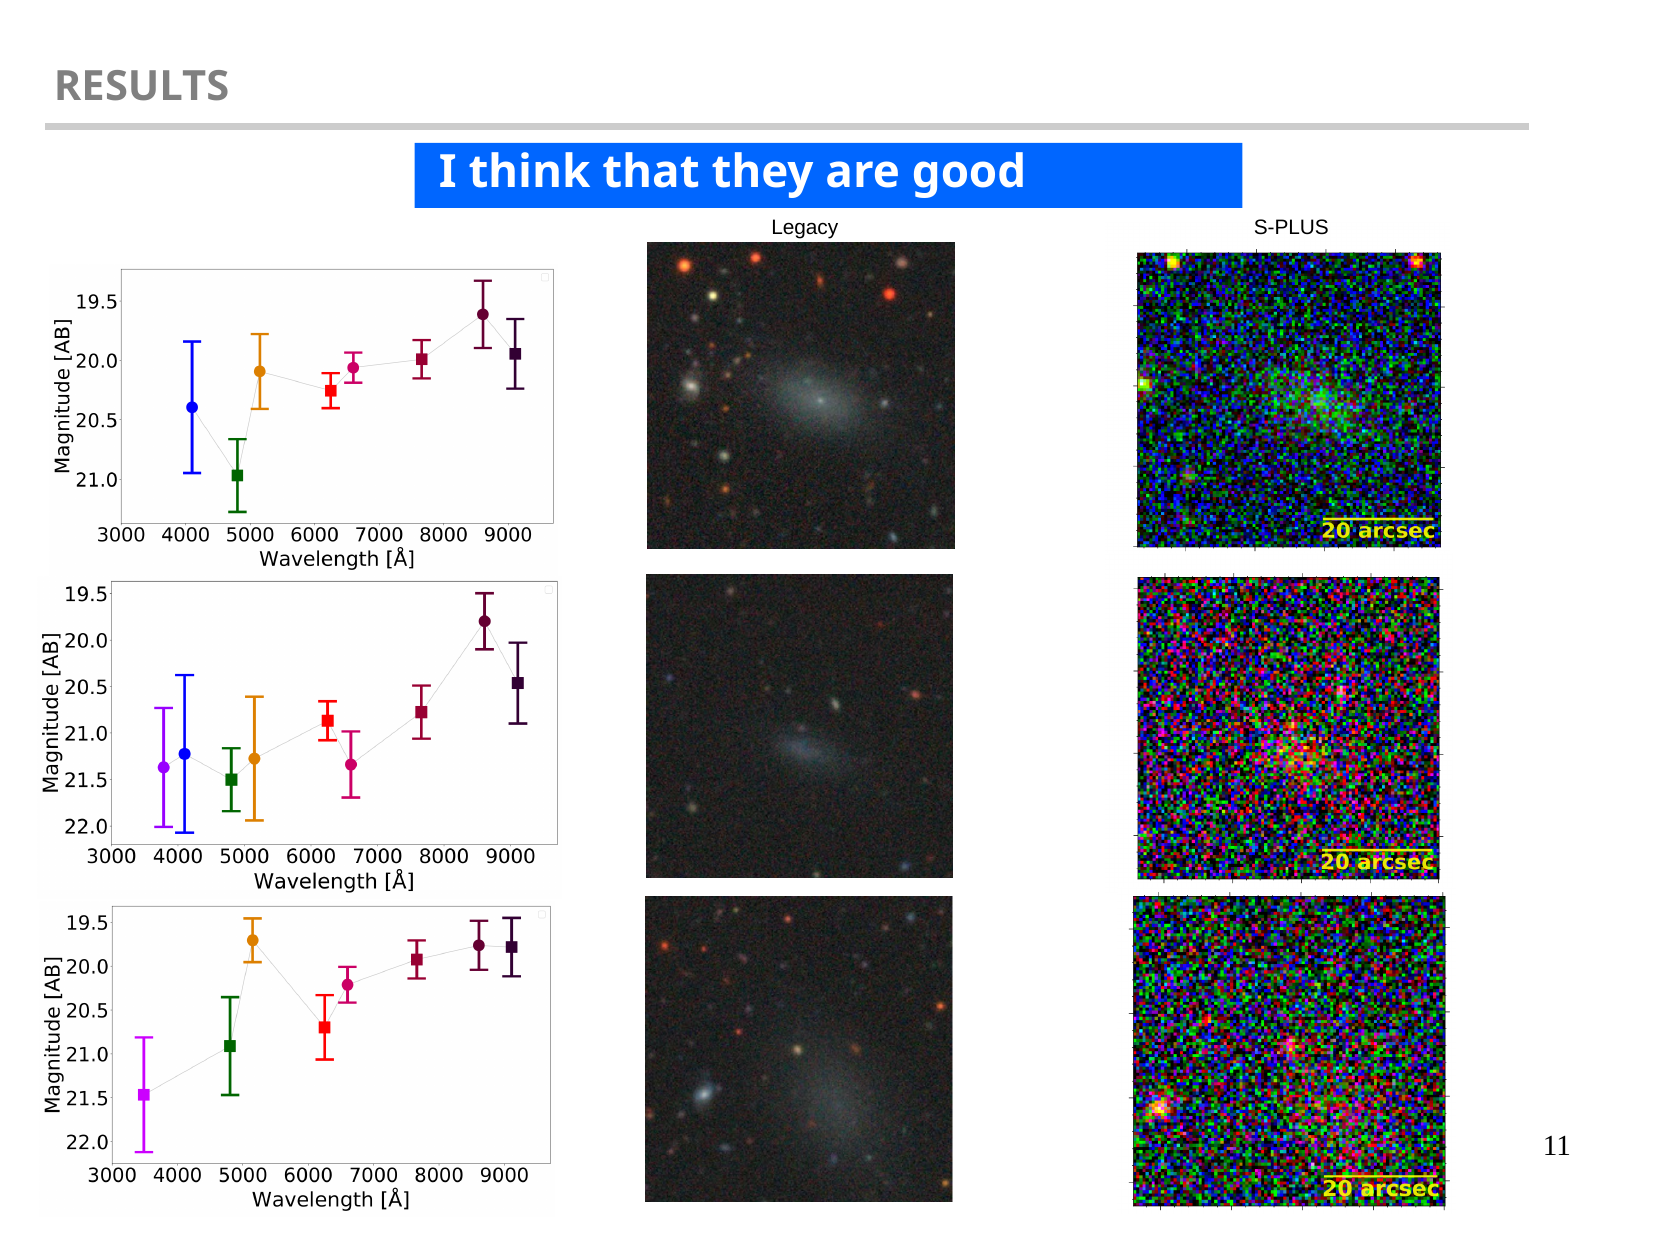

RESULTS
I think that they are good candidates
Legacy
S-PLUS
11